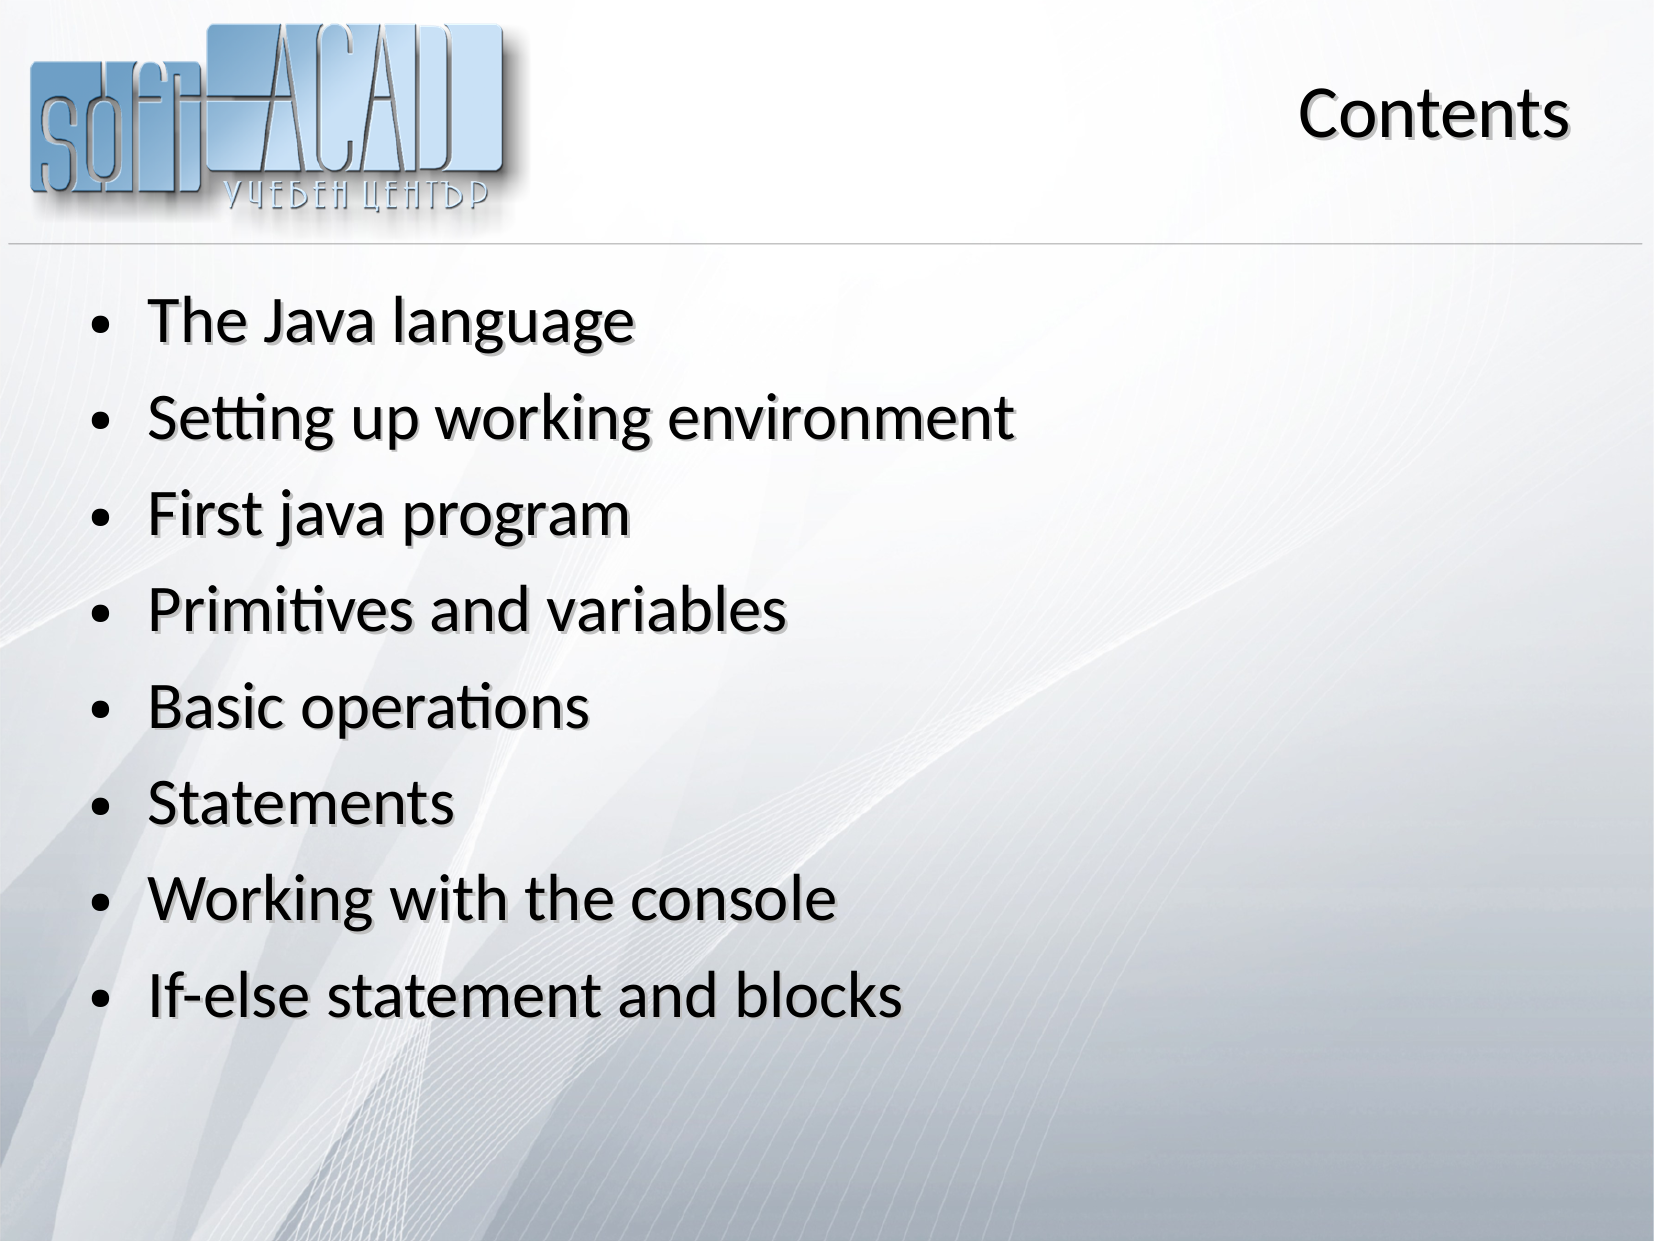

# Contents
The Java language
Setting up working environment
First java program
Primitives and variables
Basic operations
Statements
Working with the console
If-else statement and blocks